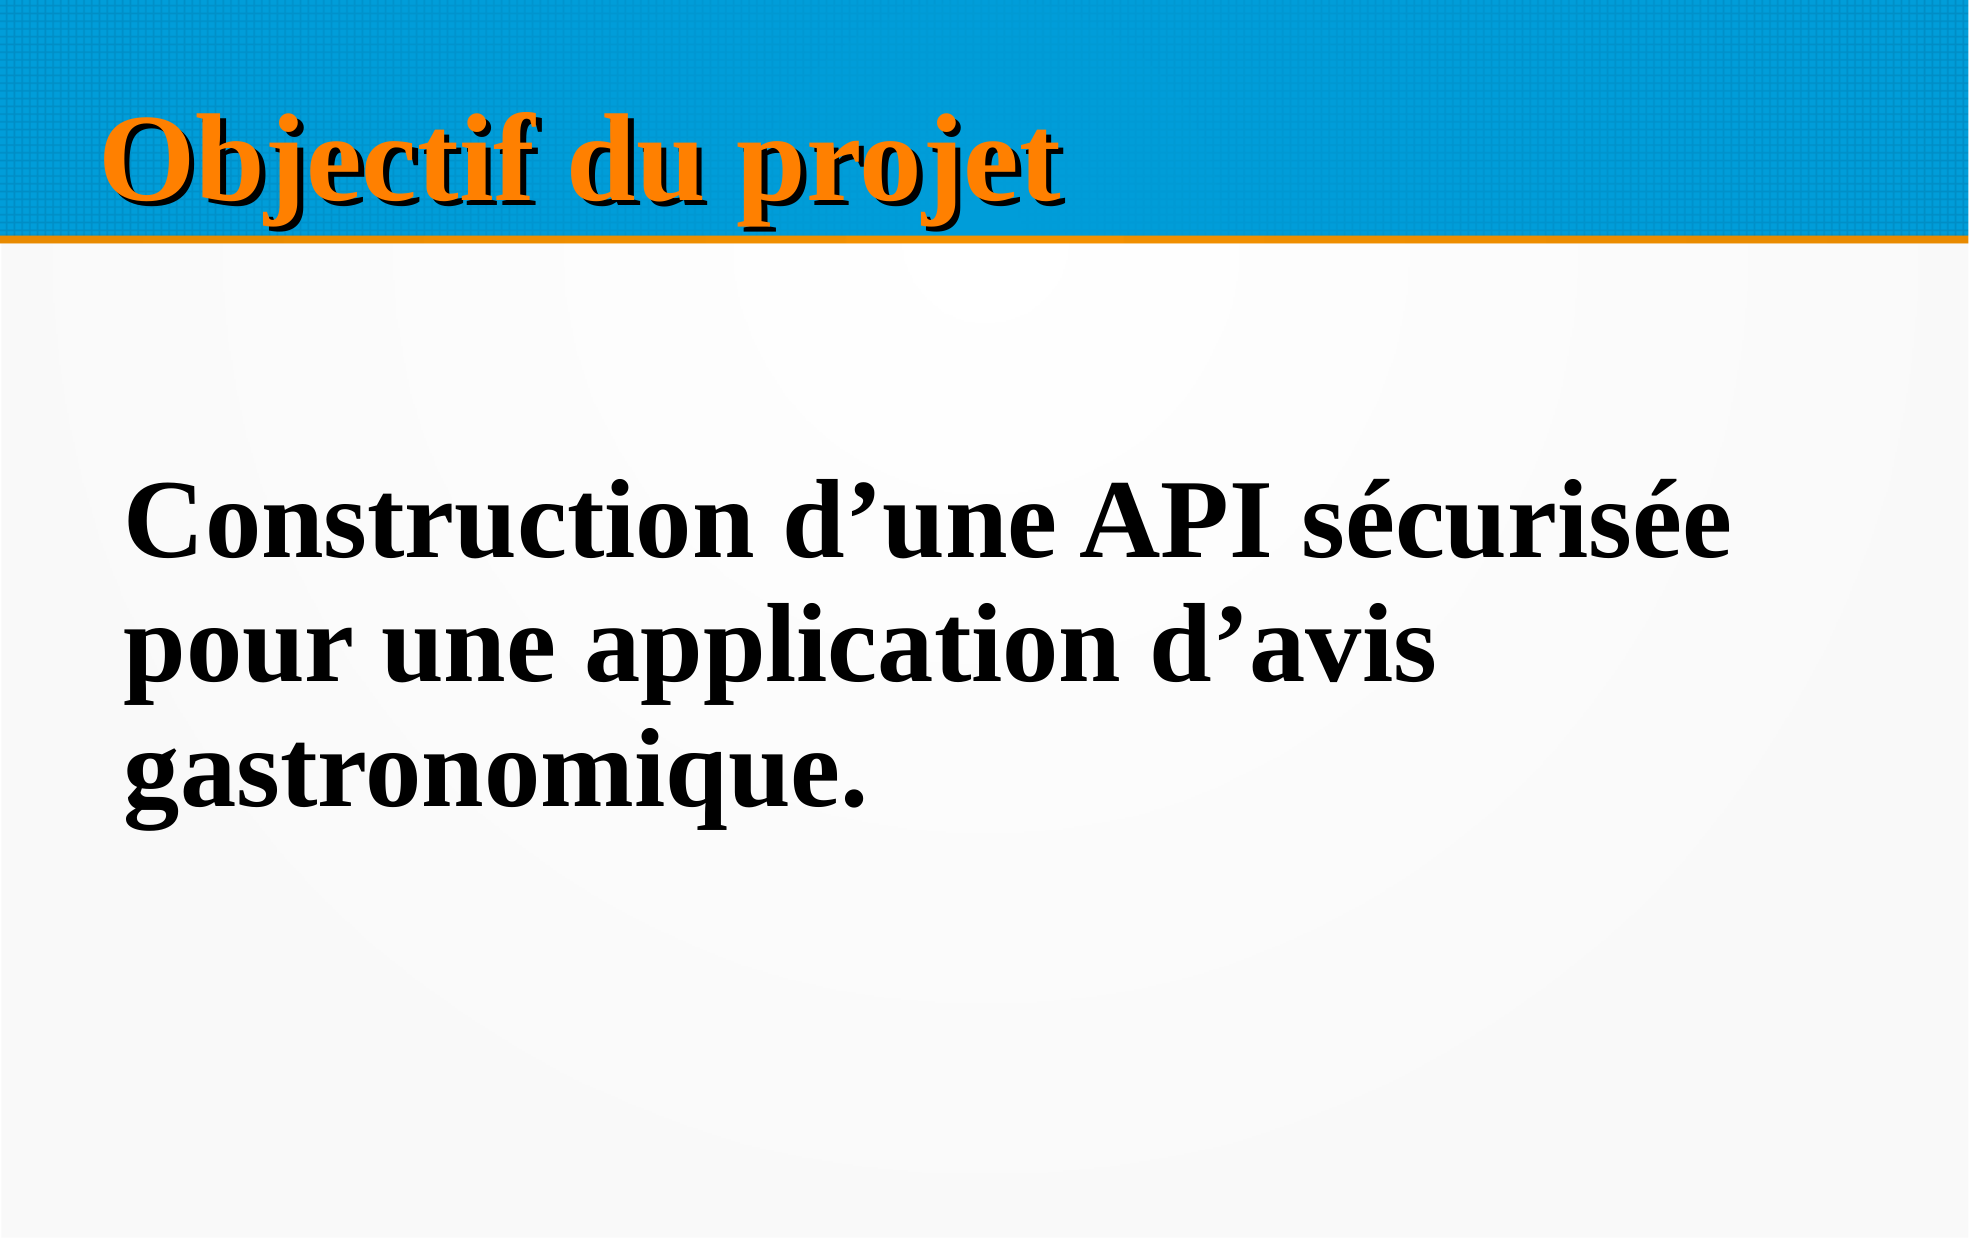

# Objectif du projet
Construction d’une API sécurisée pour une application d’avis gastronomique.